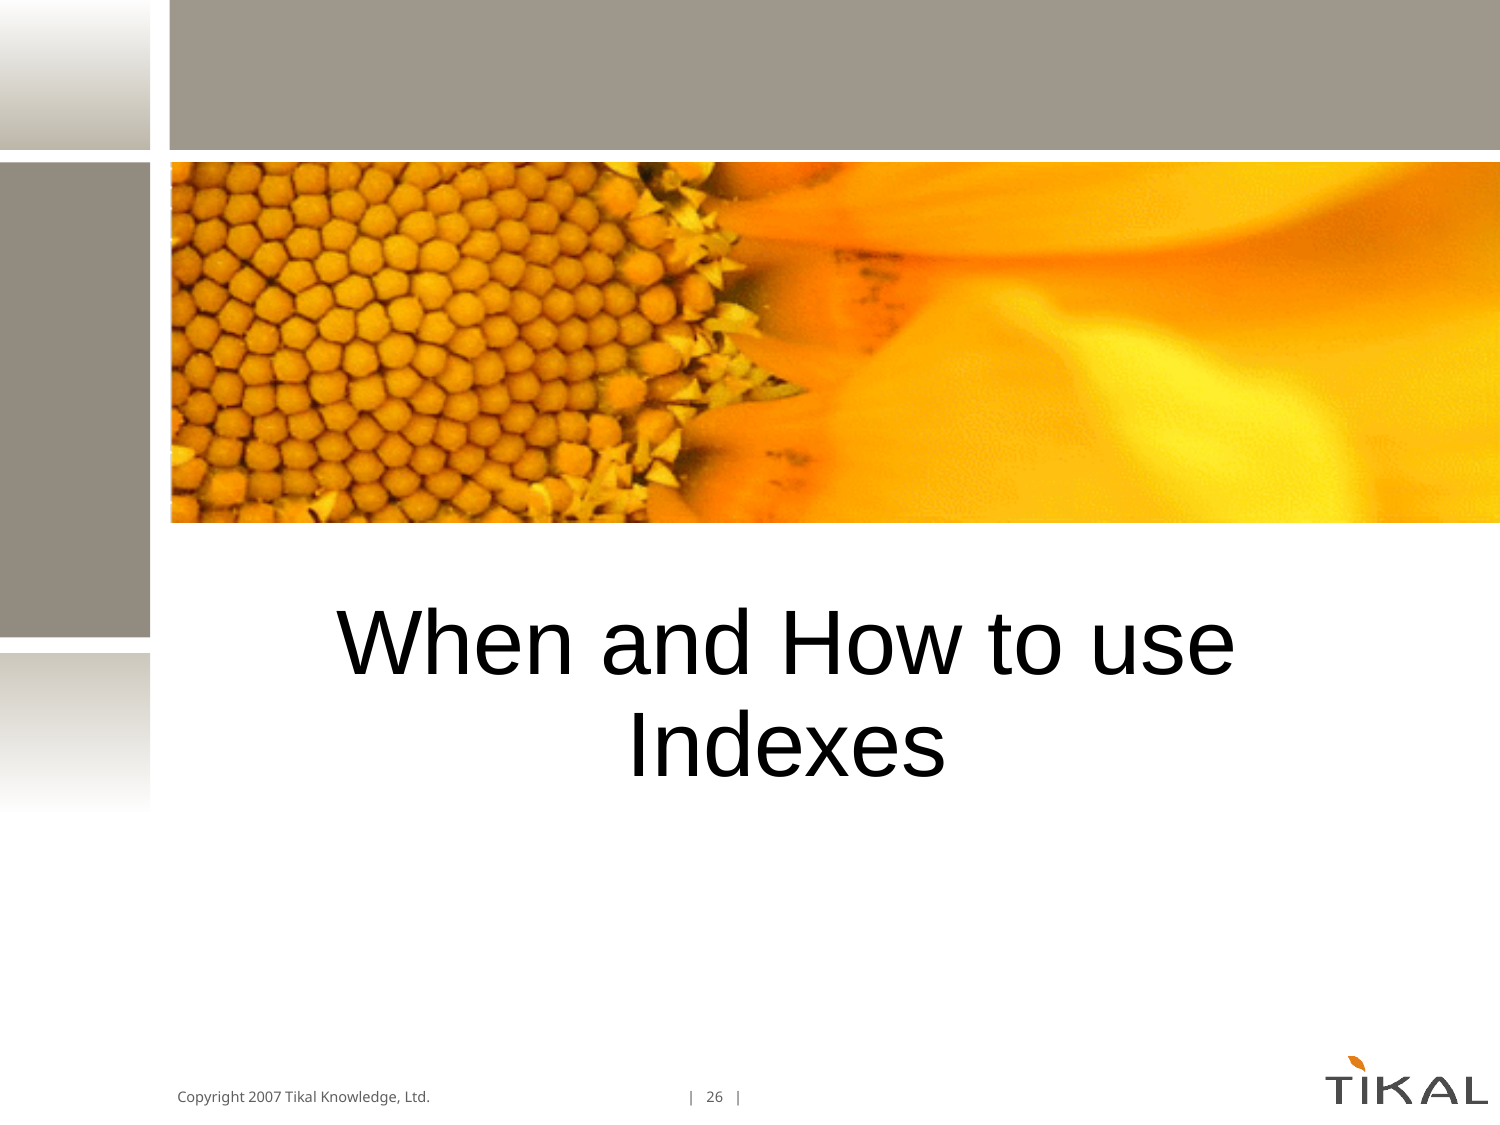

# When and How to use Indexes